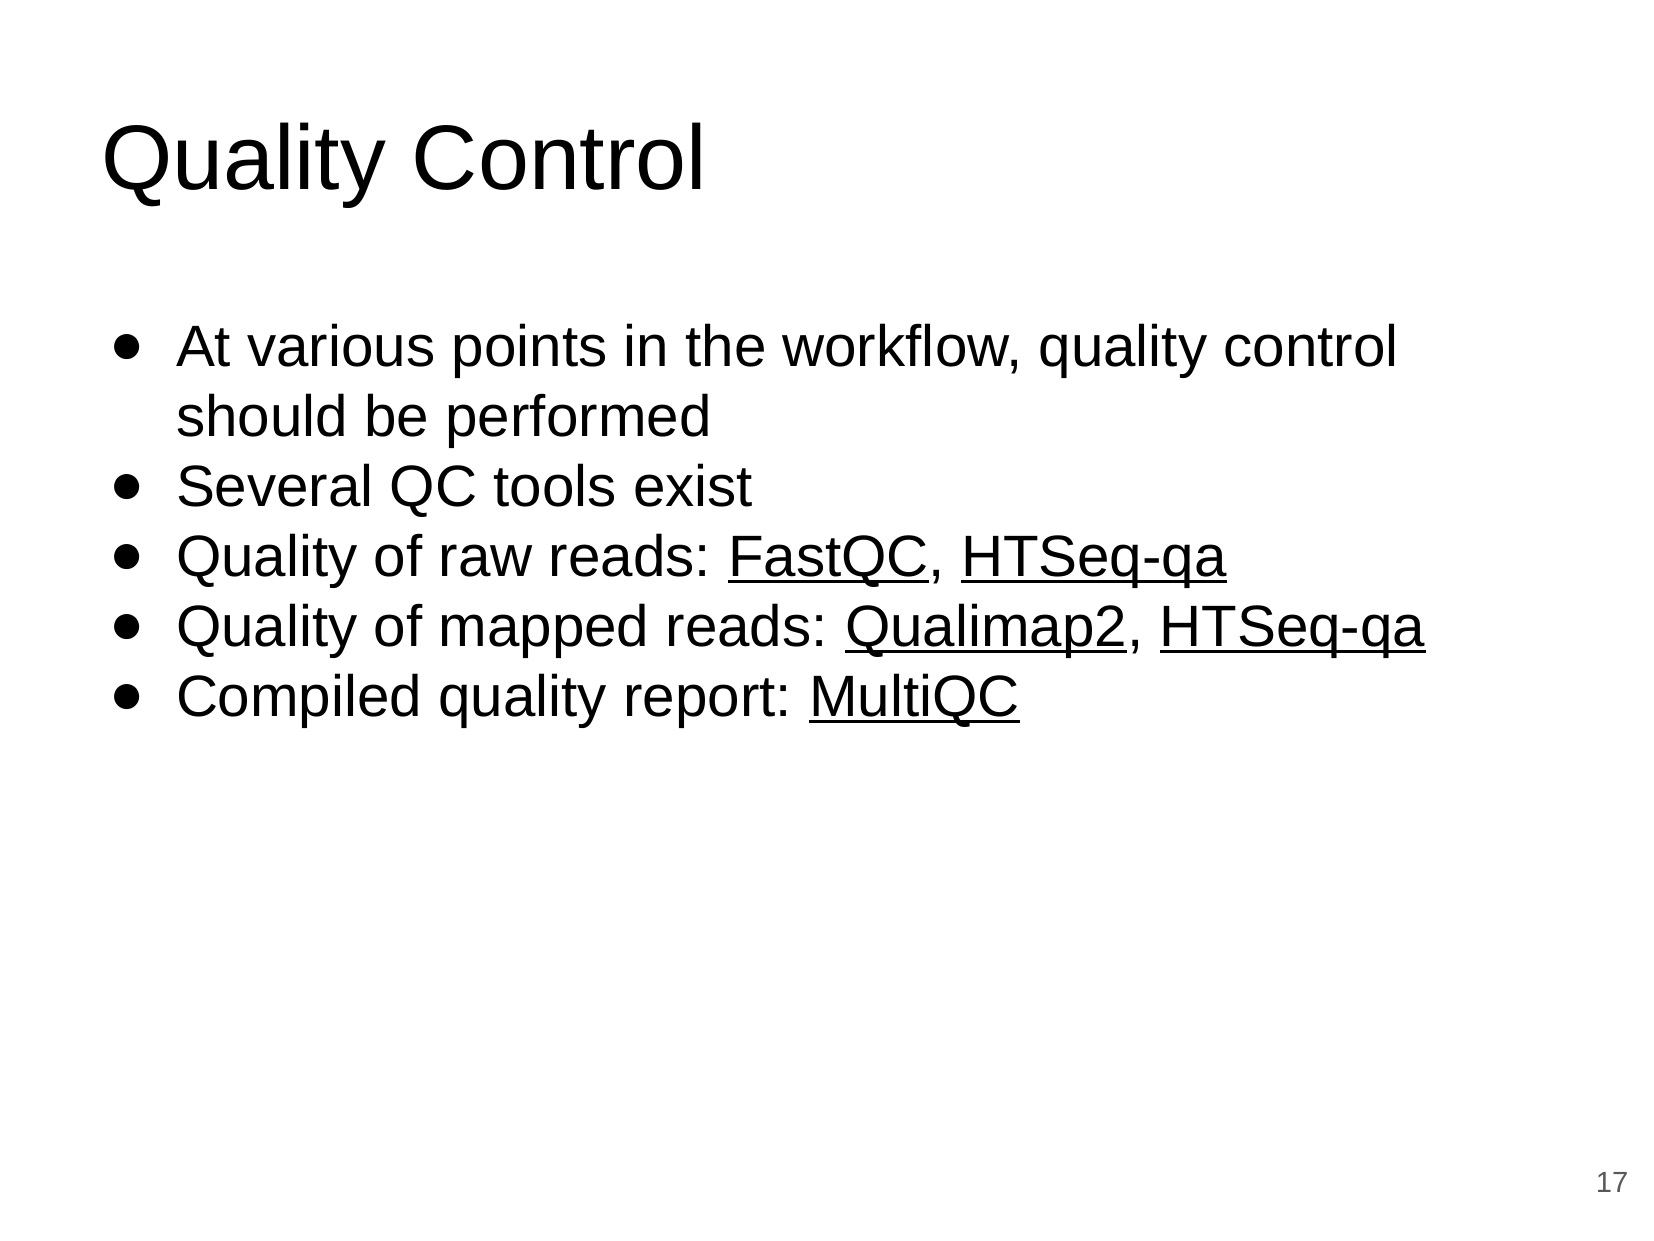

# Quality Control
At various points in the workflow, quality control should be performed
Several QC tools exist
Quality of raw reads: FastQC, HTSeq-qa
Quality of mapped reads: Qualimap2, HTSeq-qa
Compiled quality report: MultiQC